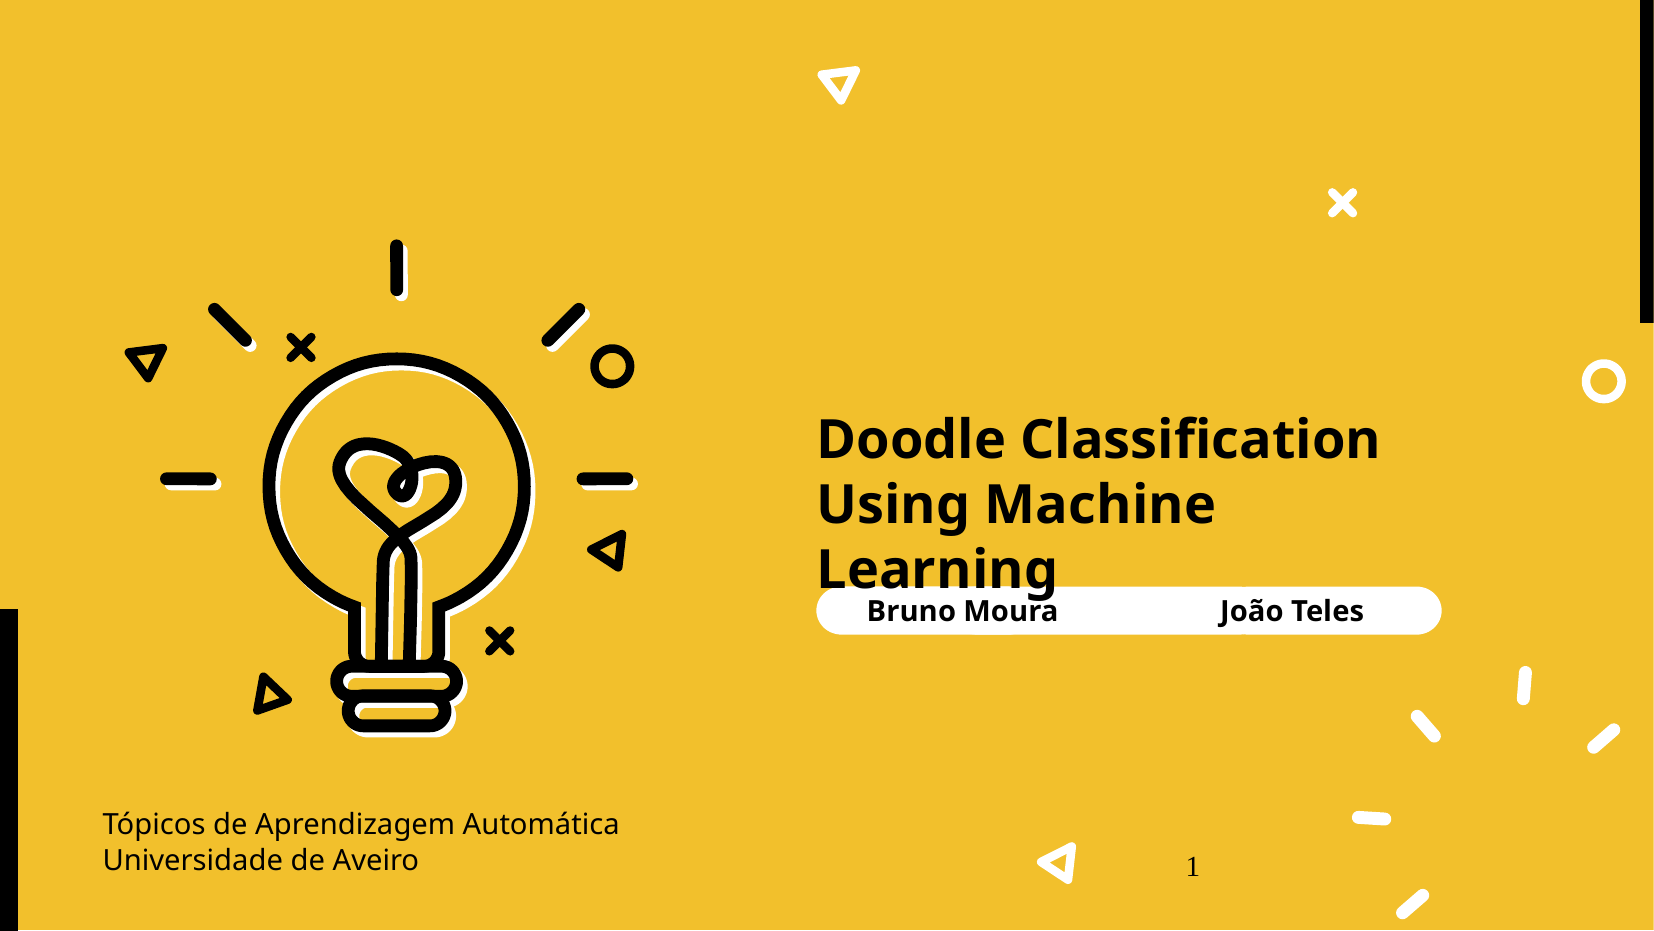

# Doodle Classification Using Machine Learning
	Bruno Moura
João Teles
Tópicos de Aprendizagem Automática
Universidade de Aveiro